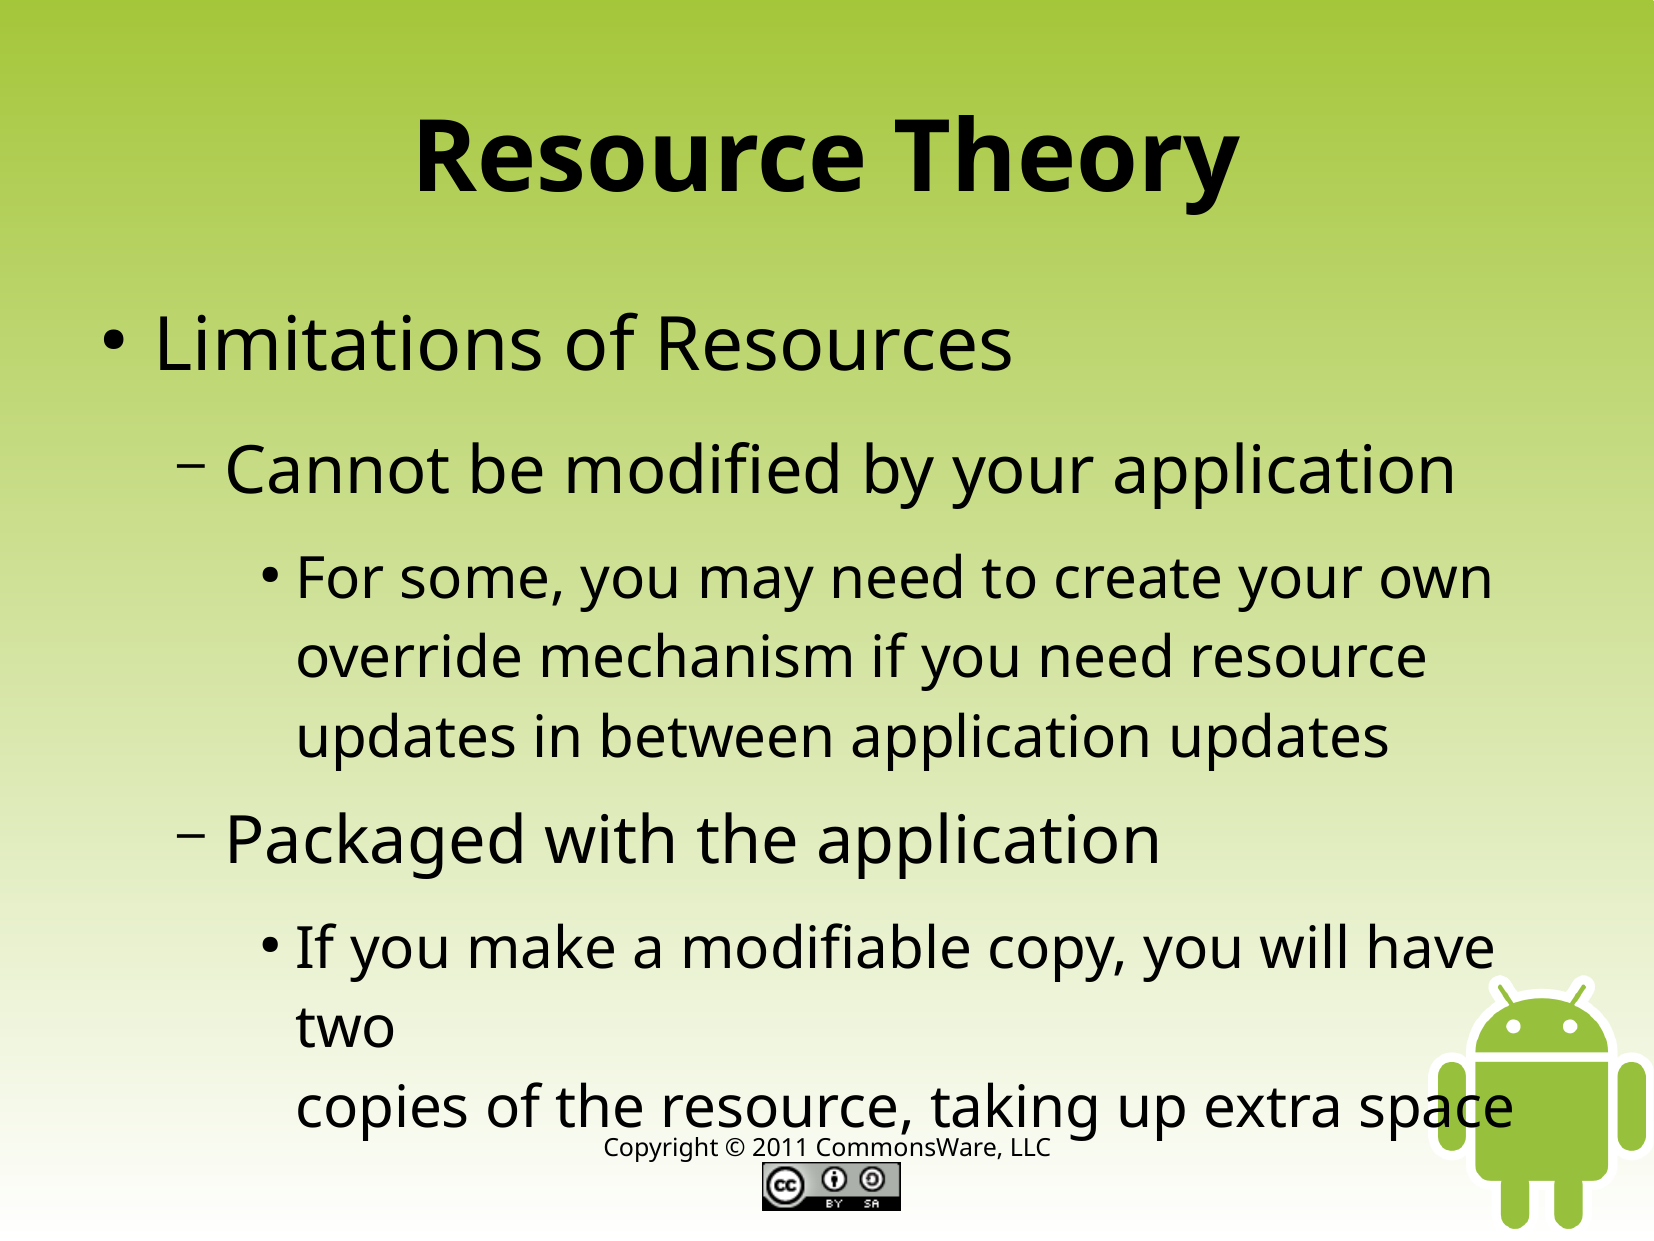

# Resource Theory
Limitations of Resources
Cannot be modified by your application
For some, you may need to create your own override mechanism if you need resource updates in between application updates
Packaged with the application
If you make a modifiable copy, you will have two
copies of the resource, taking up extra space